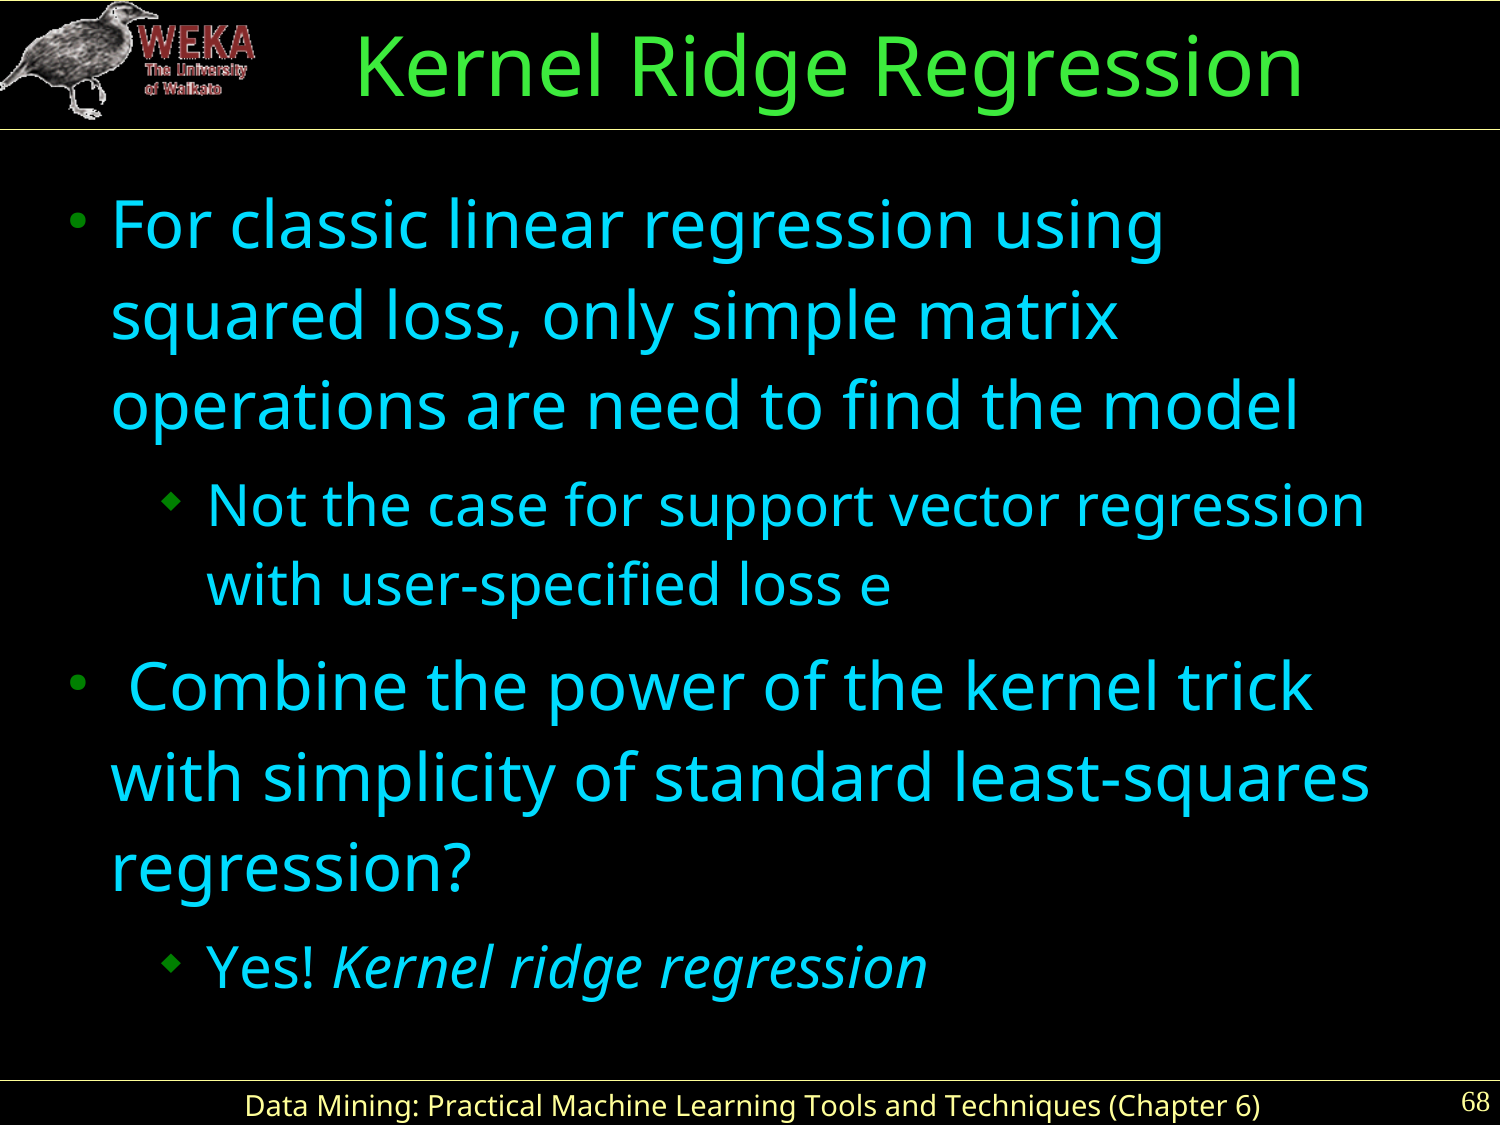

# Kernel Ridge Regression
For classic linear regression using squared loss, only simple matrix operations are need to find the model
Not the case for support vector regression with user-specified loss e
 Combine the power of the kernel trick with simplicity of standard least-squares regression?
Yes! Kernel ridge regression
Data Mining: Practical Machine Learning Tools and Techniques (Chapter 6)
68